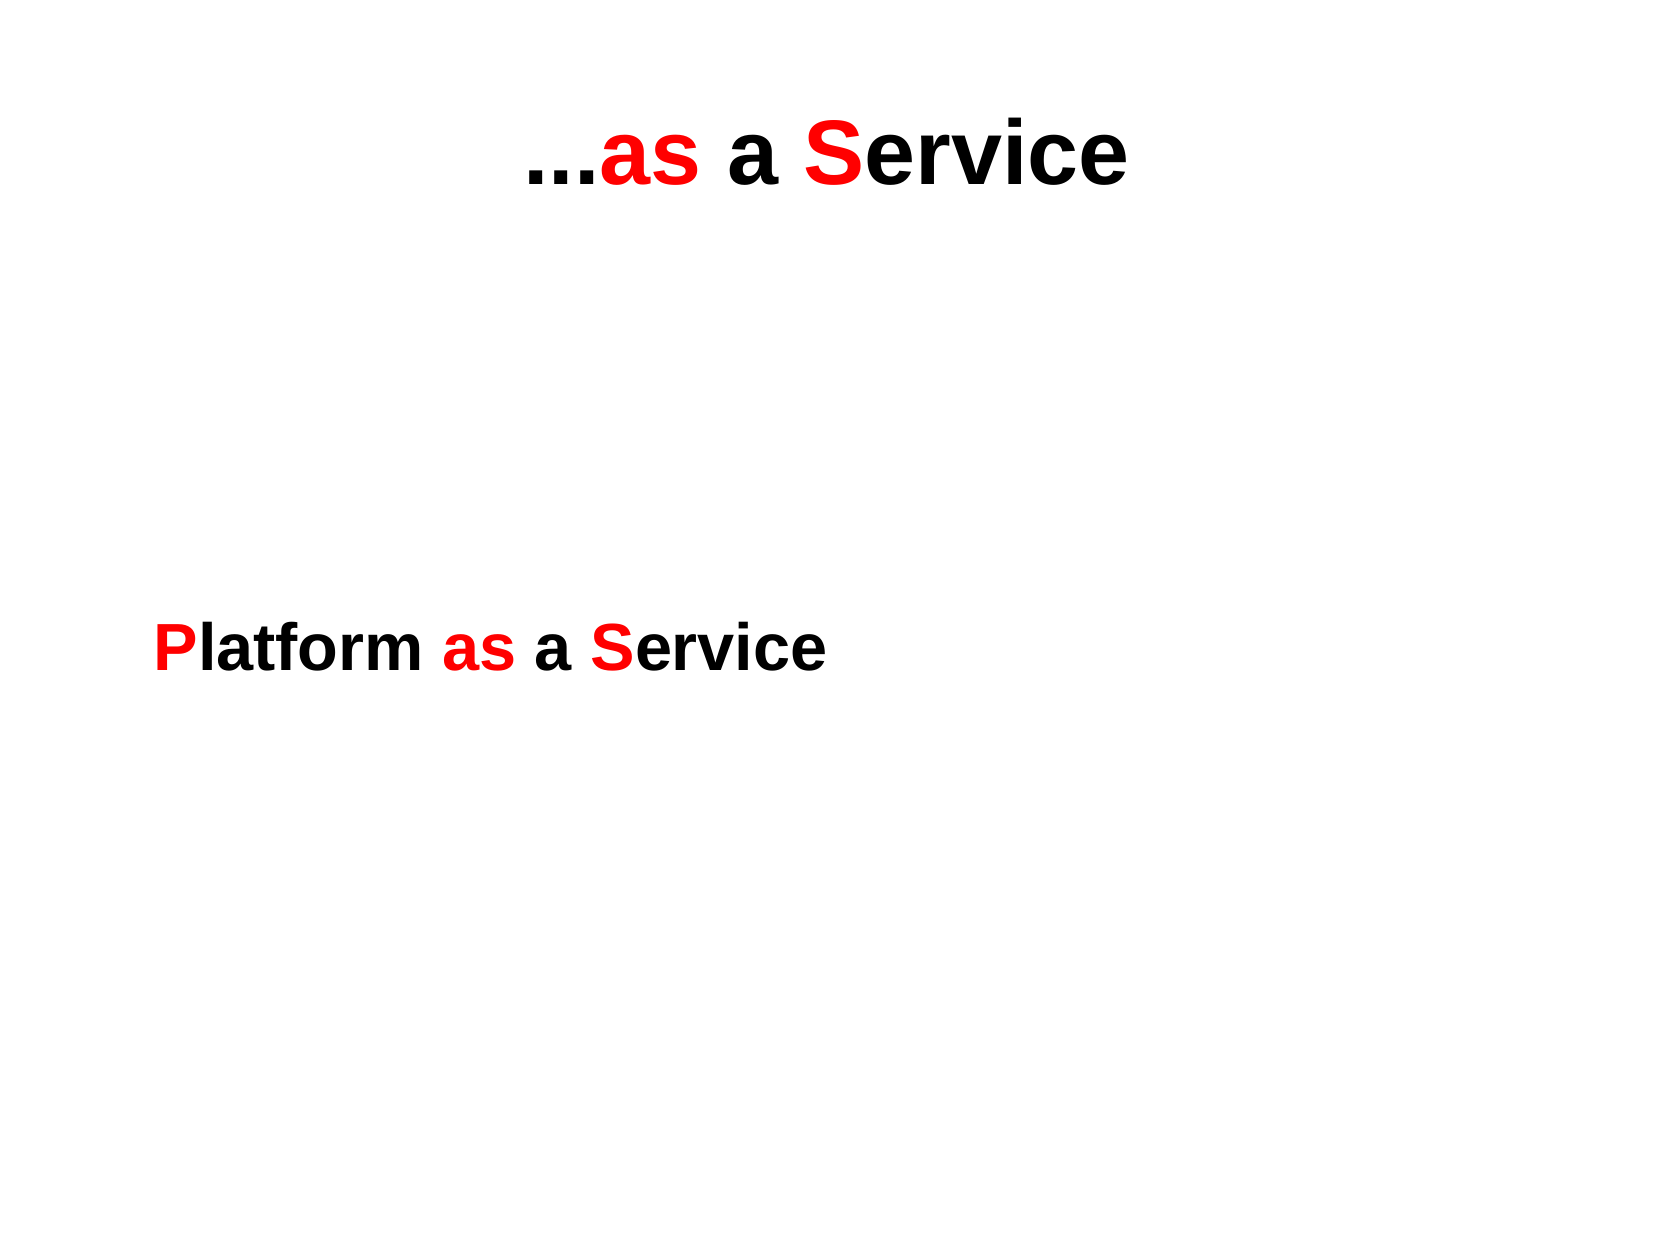

# ...as a Service
Platform as a Service